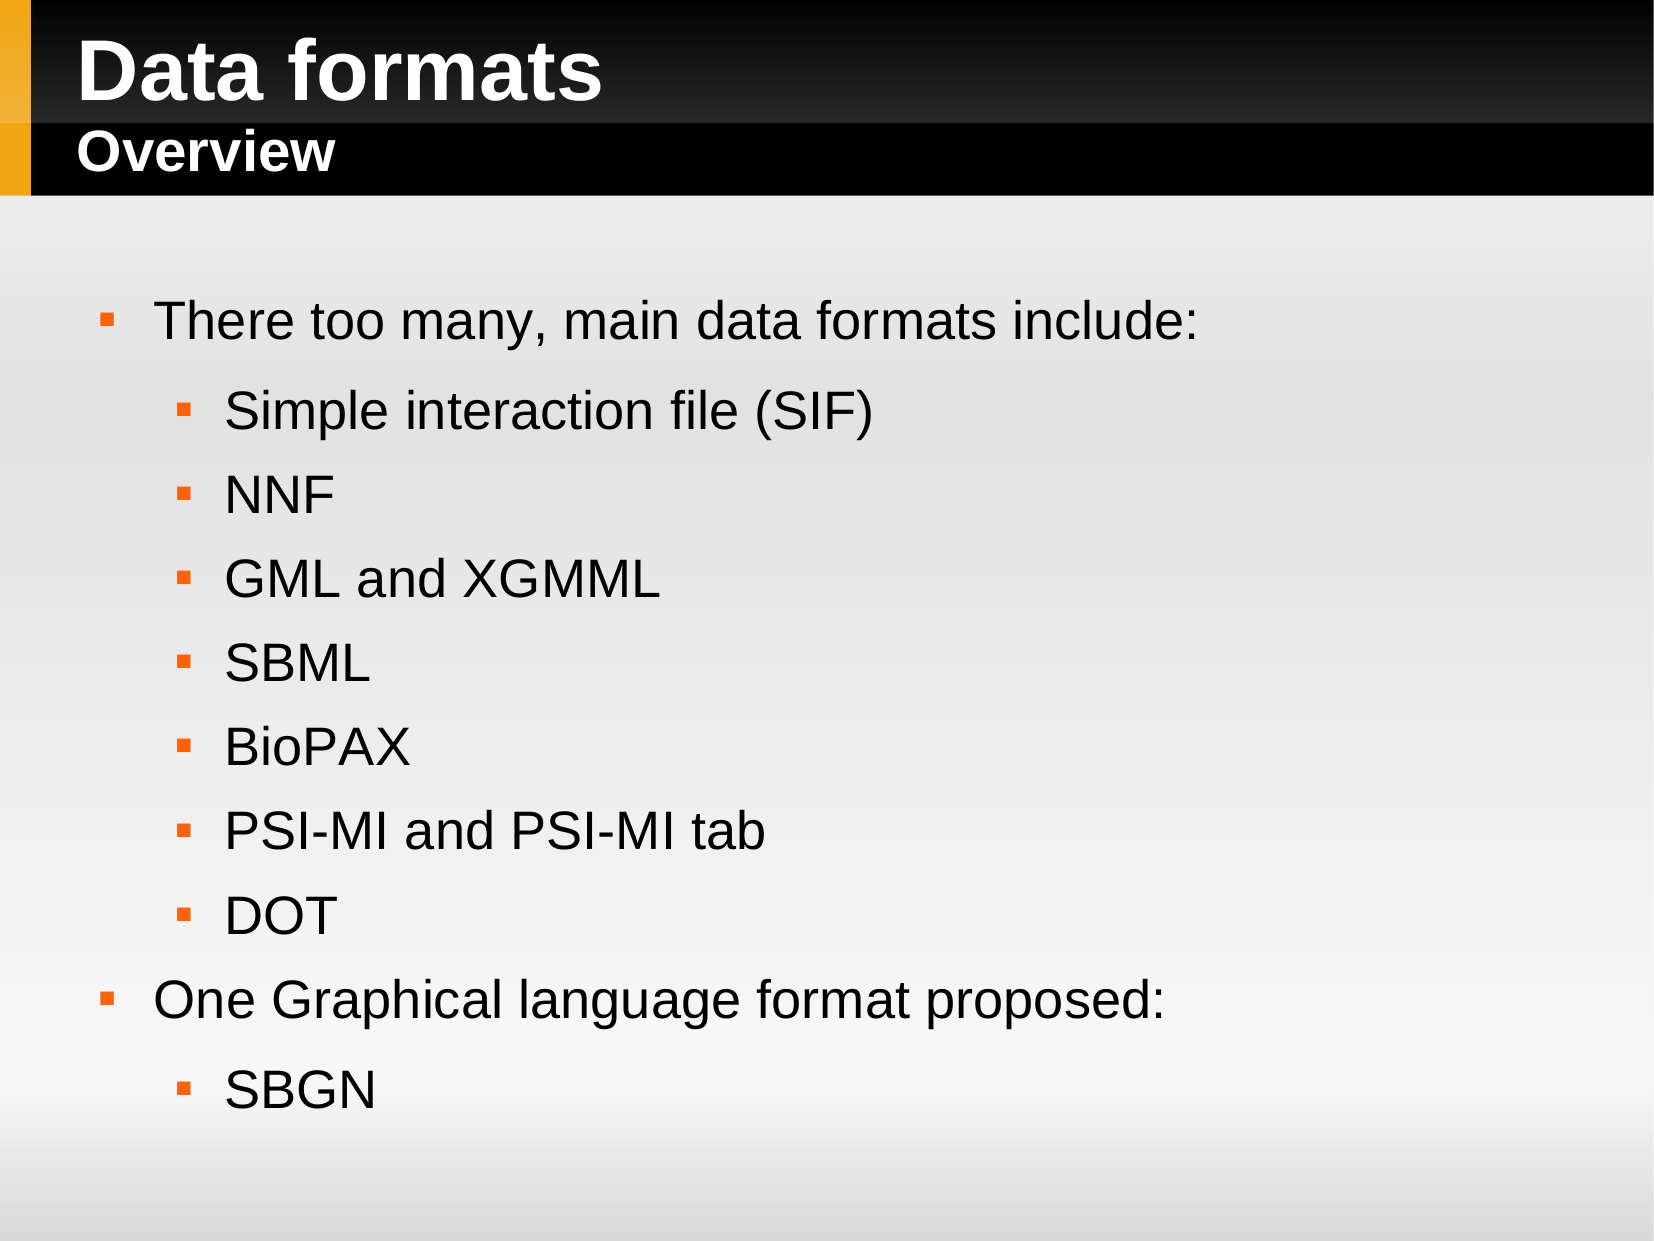

# Data formats Overview
There too many, main data formats include:
Simple interaction file (SIF)
NNF
GML and XGMML
SBML
BioPAX
PSI-MI and PSI-MI tab
DOT
One Graphical language format proposed:
SBGN